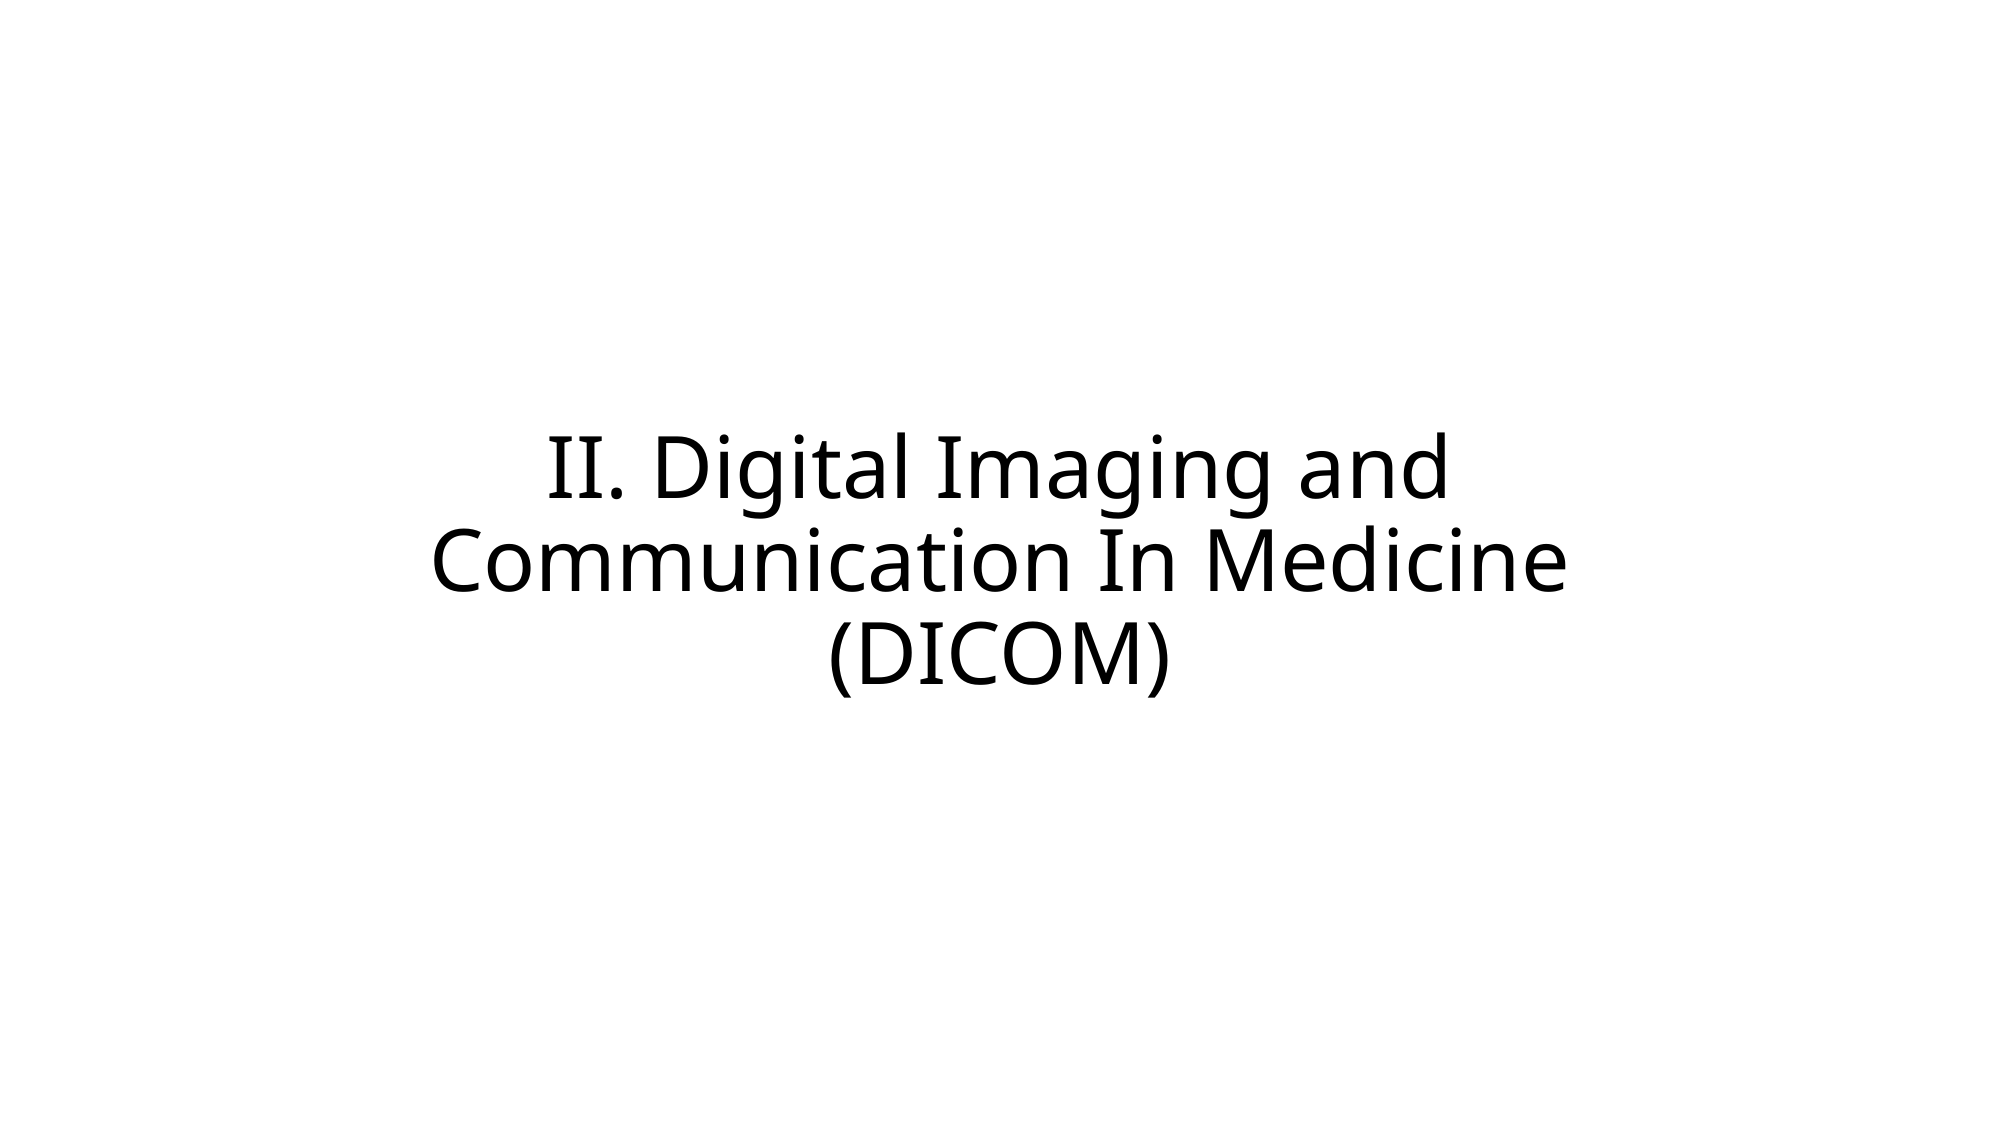

# II. Digital Imaging and Communication In Medicine (DICOM)